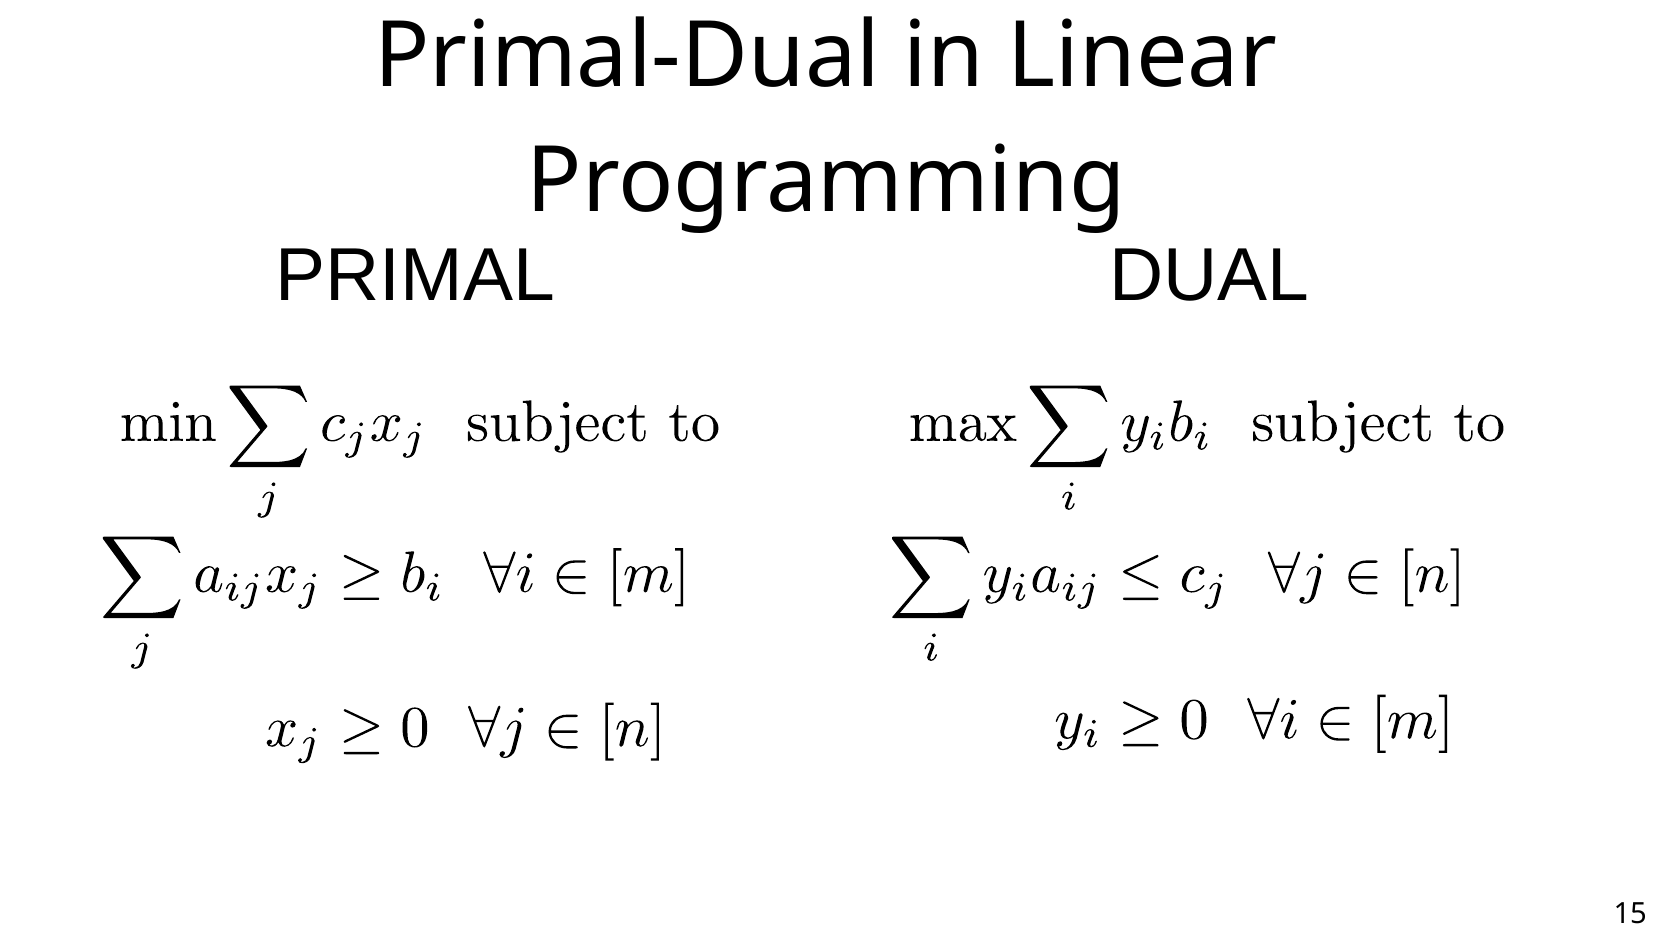

# Primal-Dual in Linear Programming
PRIMAL
DUAL
15